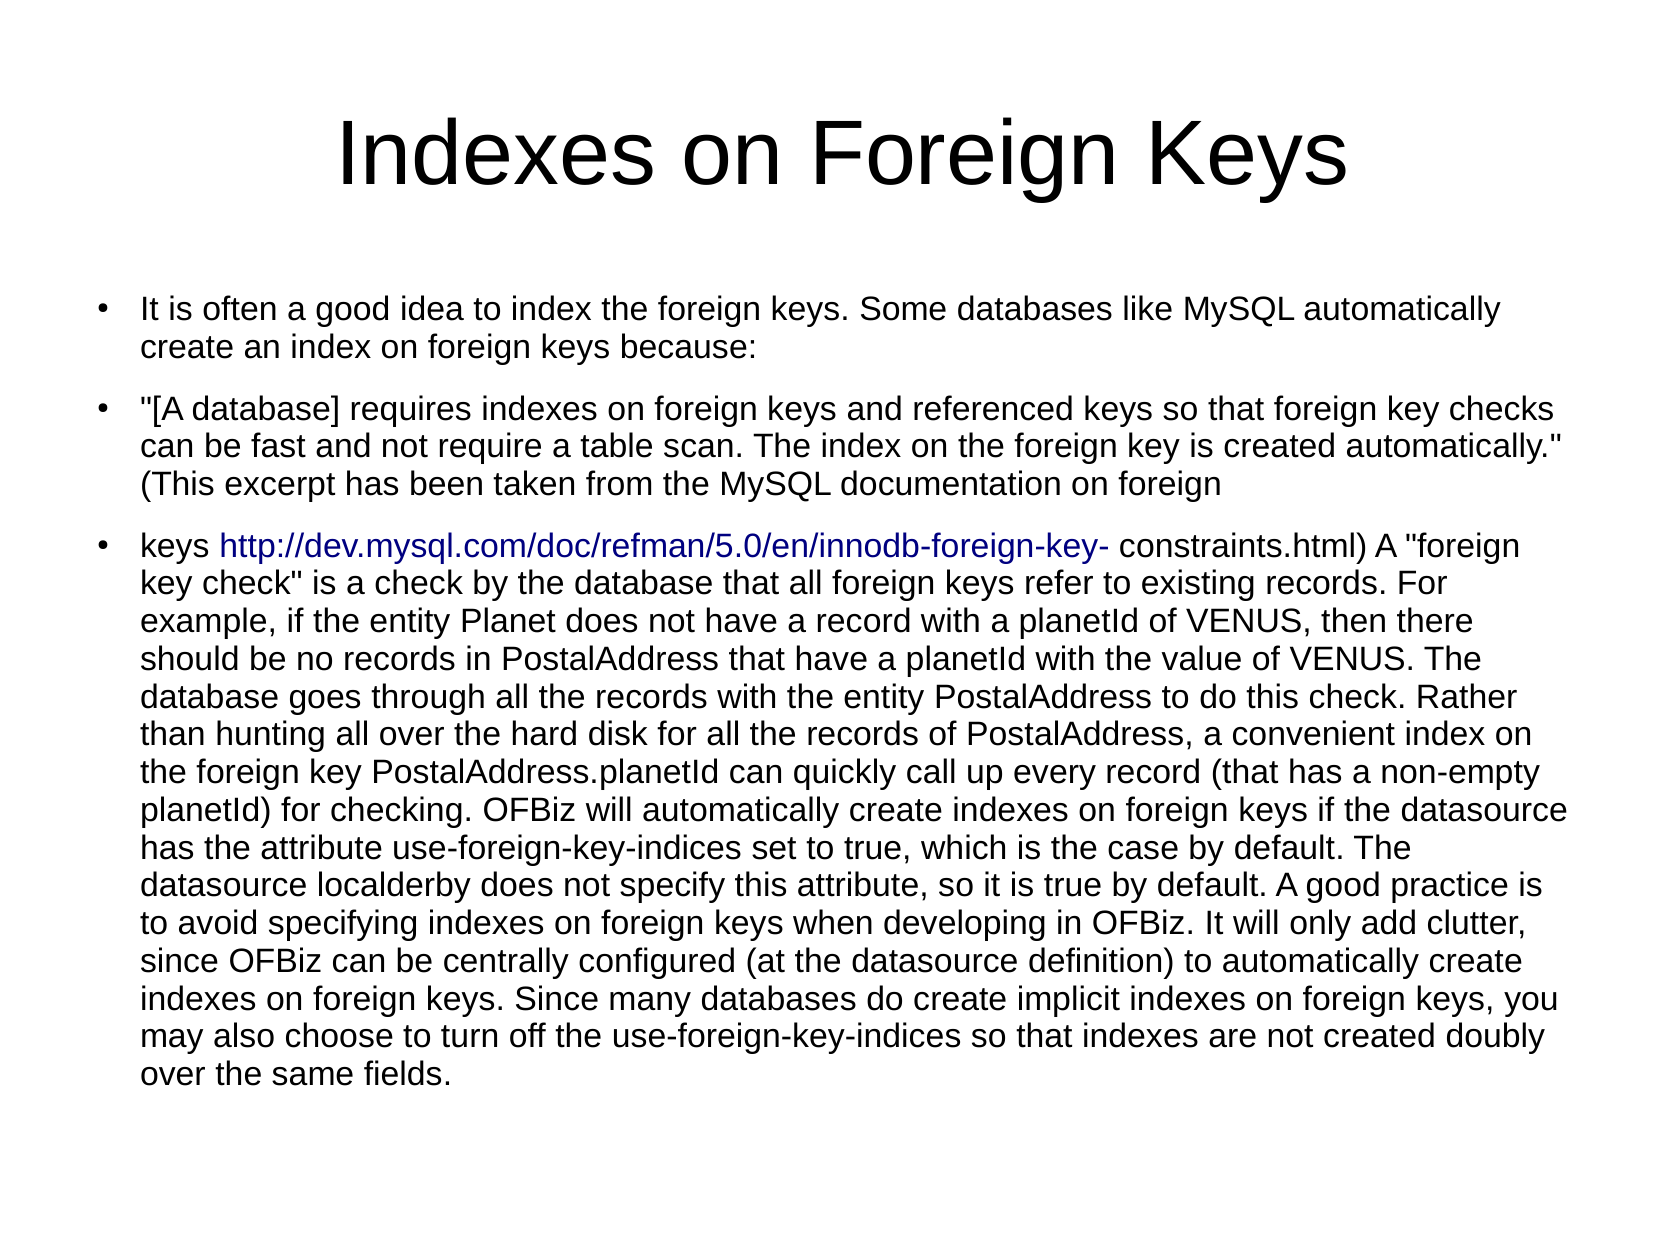

# Indexes on Foreign Keys
It is often a good idea to index the foreign keys. Some databases like MySQL automatically create an index on foreign keys because:
"[A database] requires indexes on foreign keys and referenced keys so that foreign key checks can be fast and not require a table scan. The index on the foreign key is created automatically." (This excerpt has been taken from the MySQL documentation on foreign
keys http://dev.mysql.com/doc/refman/5.0/en/innodb-foreign-key- constraints.html) A "foreign key check" is a check by the database that all foreign keys refer to existing records. For example, if the entity Planet does not have a record with a planetId of VENUS, then there should be no records in PostalAddress that have a planetId with the value of VENUS. The database goes through all the records with the entity PostalAddress to do this check. Rather than hunting all over the hard disk for all the records of PostalAddress, a convenient index on the foreign key PostalAddress.planetId can quickly call up every record (that has a non-empty planetId) for checking. OFBiz will automatically create indexes on foreign keys if the datasource has the attribute use-foreign-key-indices set to true, which is the case by default. The datasource localderby does not specify this attribute, so it is true by default. A good practice is to avoid specifying indexes on foreign keys when developing in OFBiz. It will only add clutter, since OFBiz can be centrally configured (at the datasource definition) to automatically create indexes on foreign keys. Since many databases do create implicit indexes on foreign keys, you may also choose to turn off the use-foreign-key-indices so that indexes are not created doubly over the same fields.